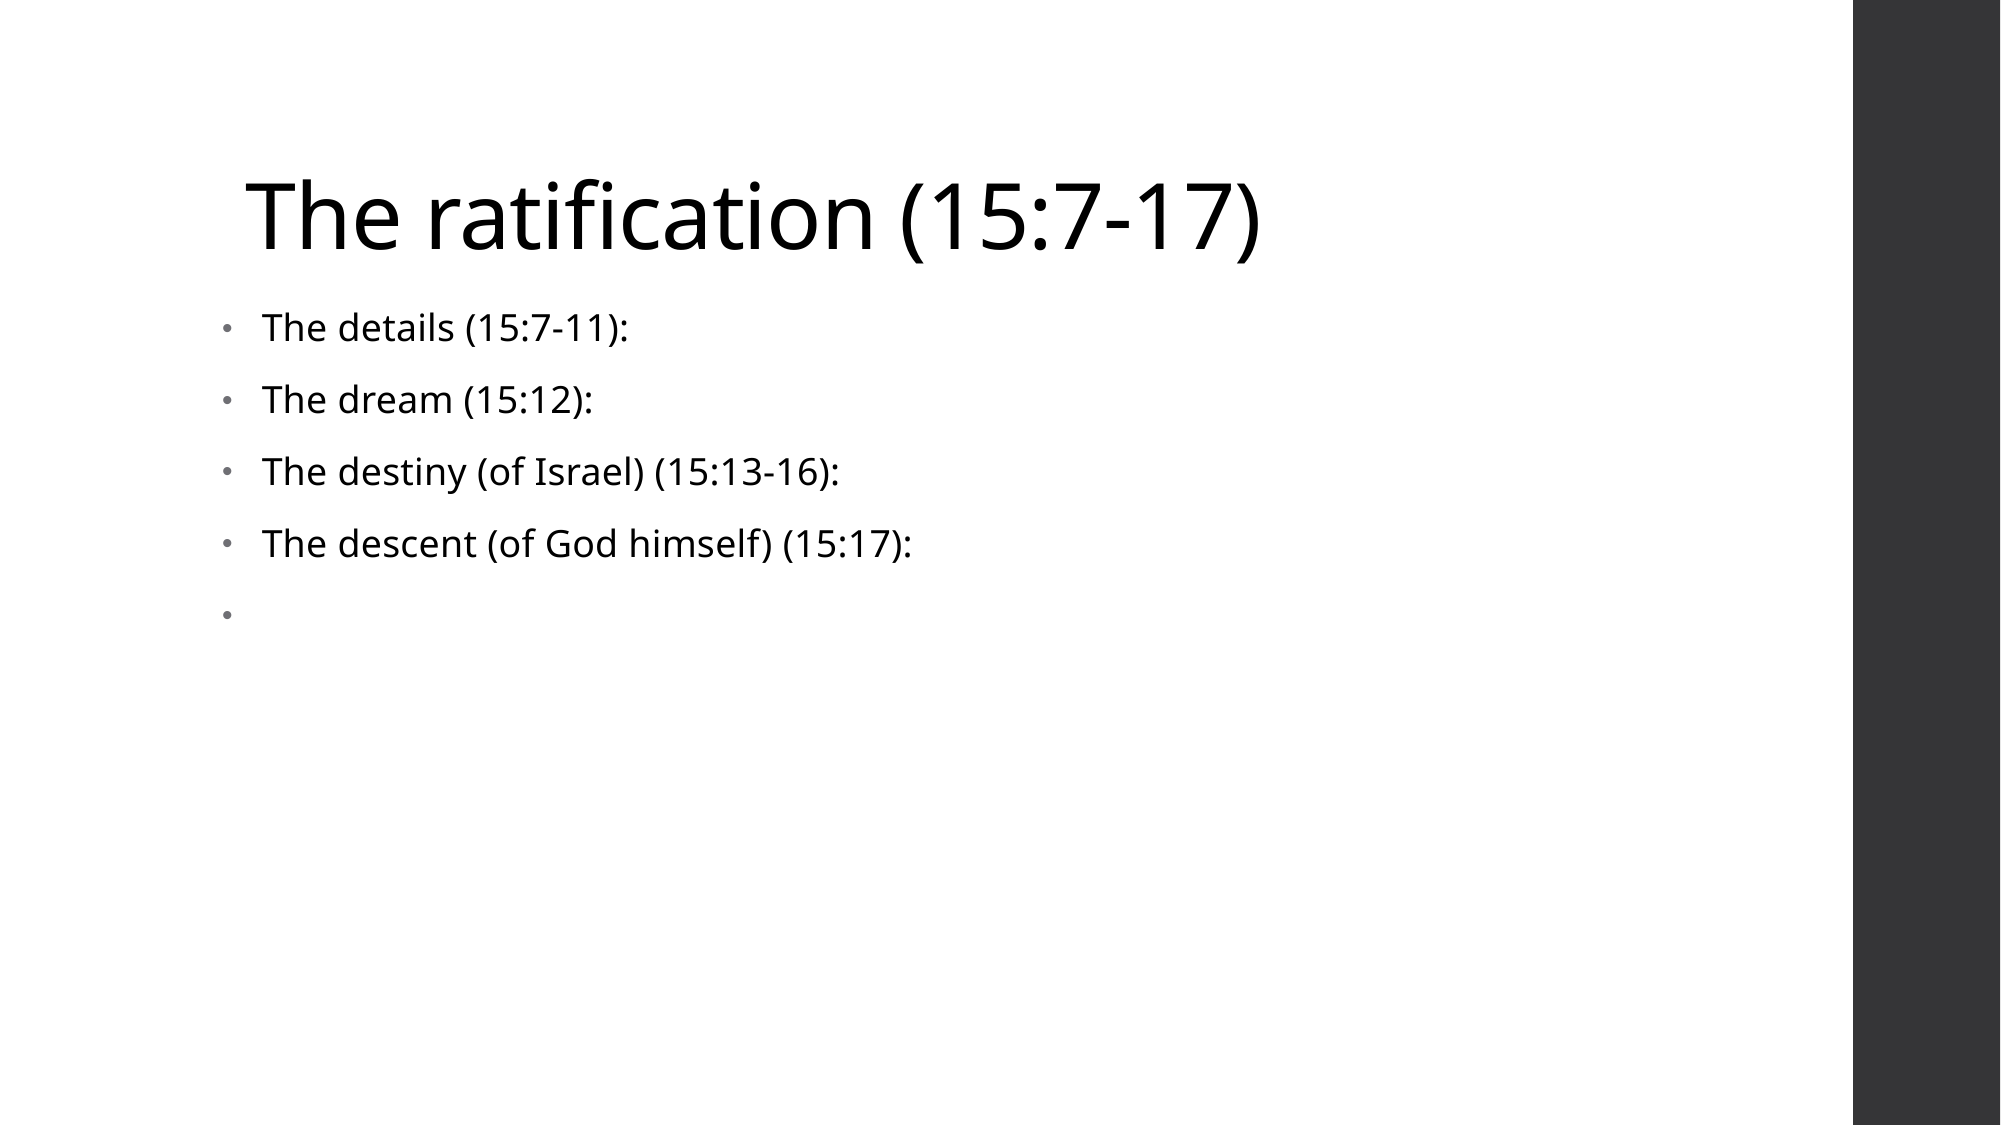

# The ratification (15:7-17)
 The details (15:7-11):
 The dream (15:12):
 The destiny (of Israel) (15:13-16):
 The descent (of God himself) (15:17):